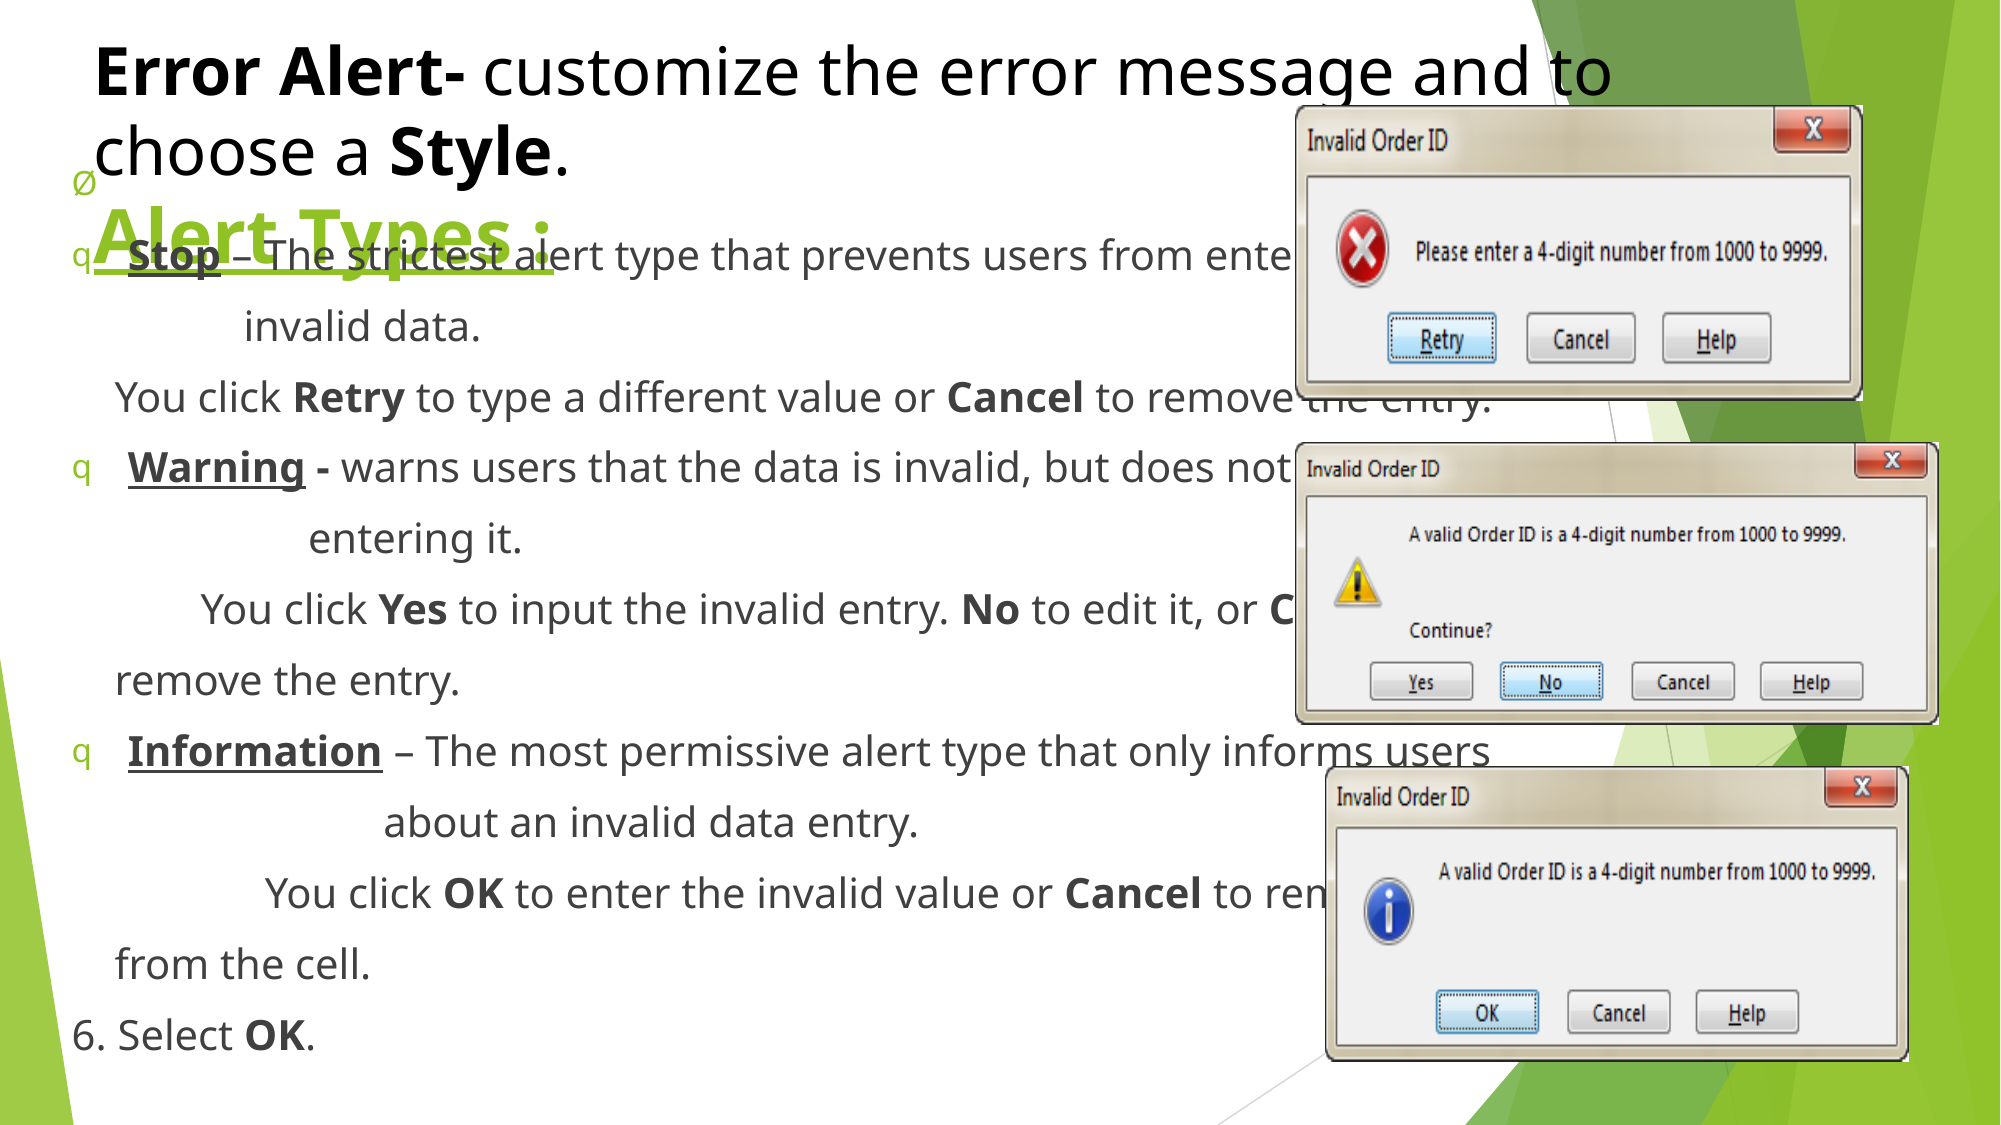

# Error Alert- customize the error message and to choose a Style. Alert Types :
Stop – The strictest alert type that prevents users from entering
 invalid data.
 You click Retry to type a different value or Cancel to remove the entry.
Warning - warns users that the data is invalid, but does not prevent
 entering it.
 You click Yes to input the invalid entry. No to edit it, or Cancel to
 remove the entry.
Information – The most permissive alert type that only informs users
 about an invalid data entry.
 You click OK to enter the invalid value or Cancel to remove it
 from the cell.
6. Select OK.